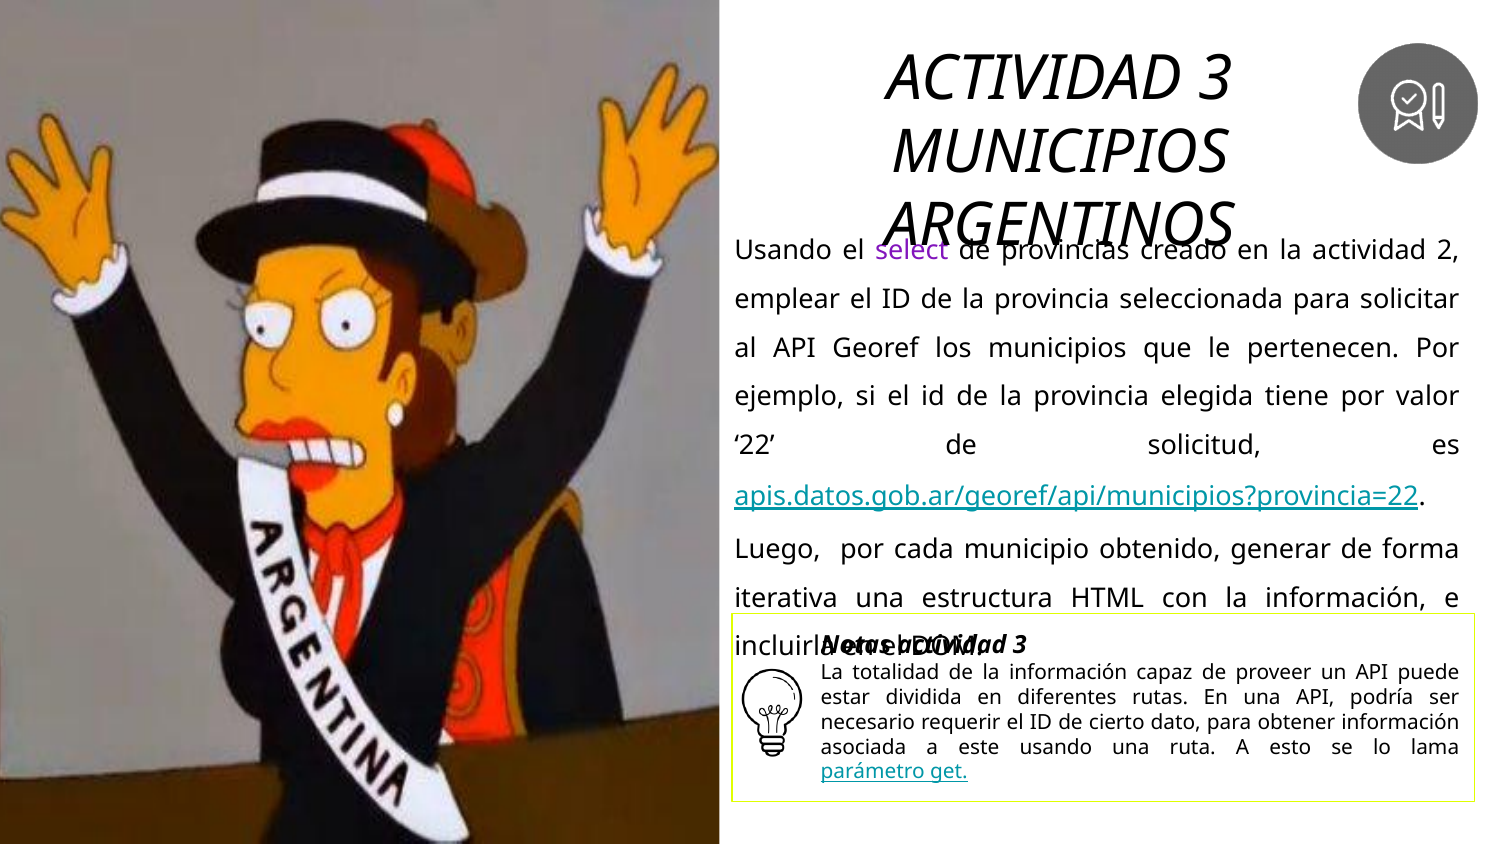

ACTIVIDAD 3
MUNICIPIOS ARGENTINOS
Usando el select de provincias creado en la actividad 2, emplear el ID de la provincia seleccionada para solicitar al API Georef los municipios que le pertenecen. Por ejemplo, si el id de la provincia elegida tiene por valor ‘22’ de solicitud, es apis.datos.gob.ar/georef/api/municipios?provincia=22.
Luego, por cada municipio obtenido, generar de forma iterativa una estructura HTML con la información, e incluirla en el DOM.
Notas actividad 3
La totalidad de la información capaz de proveer un API puede estar dividida en diferentes rutas. En una API, podría ser necesario requerir el ID de cierto dato, para obtener información asociada a este usando una ruta. A esto se lo lama parámetro get.